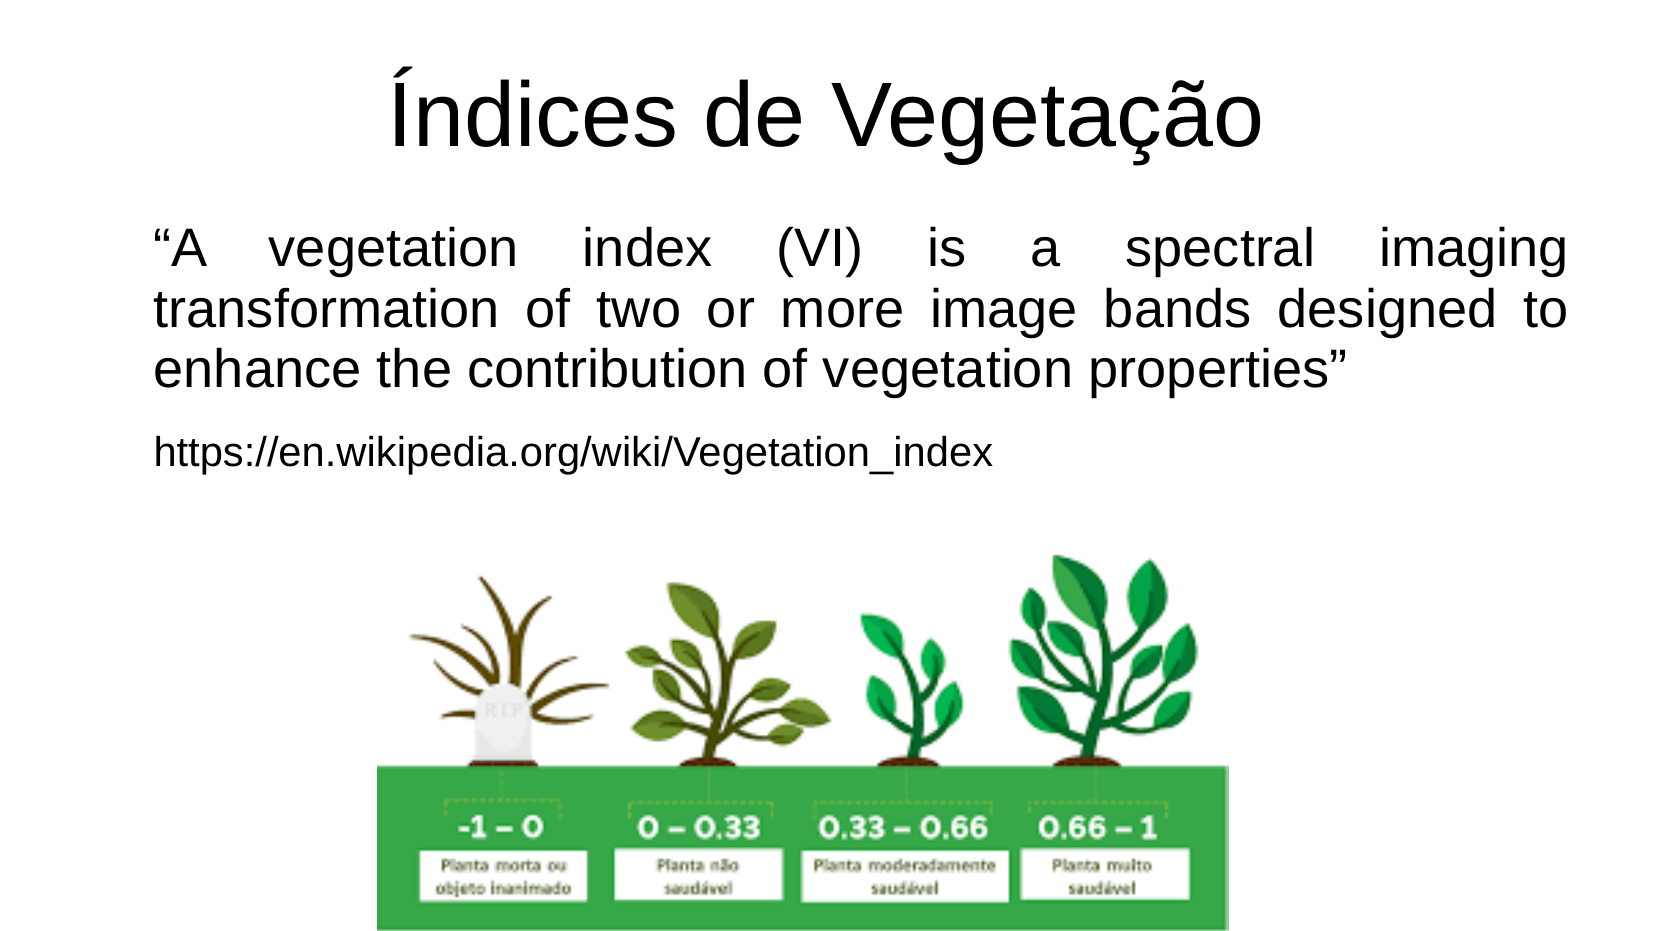

# Índices de Vegetação
“A vegetation index (VI) is a spectral imaging transformation of two or more image bands designed to enhance the contribution of vegetation properties”
https://en.wikipedia.org/wiki/Vegetation_index